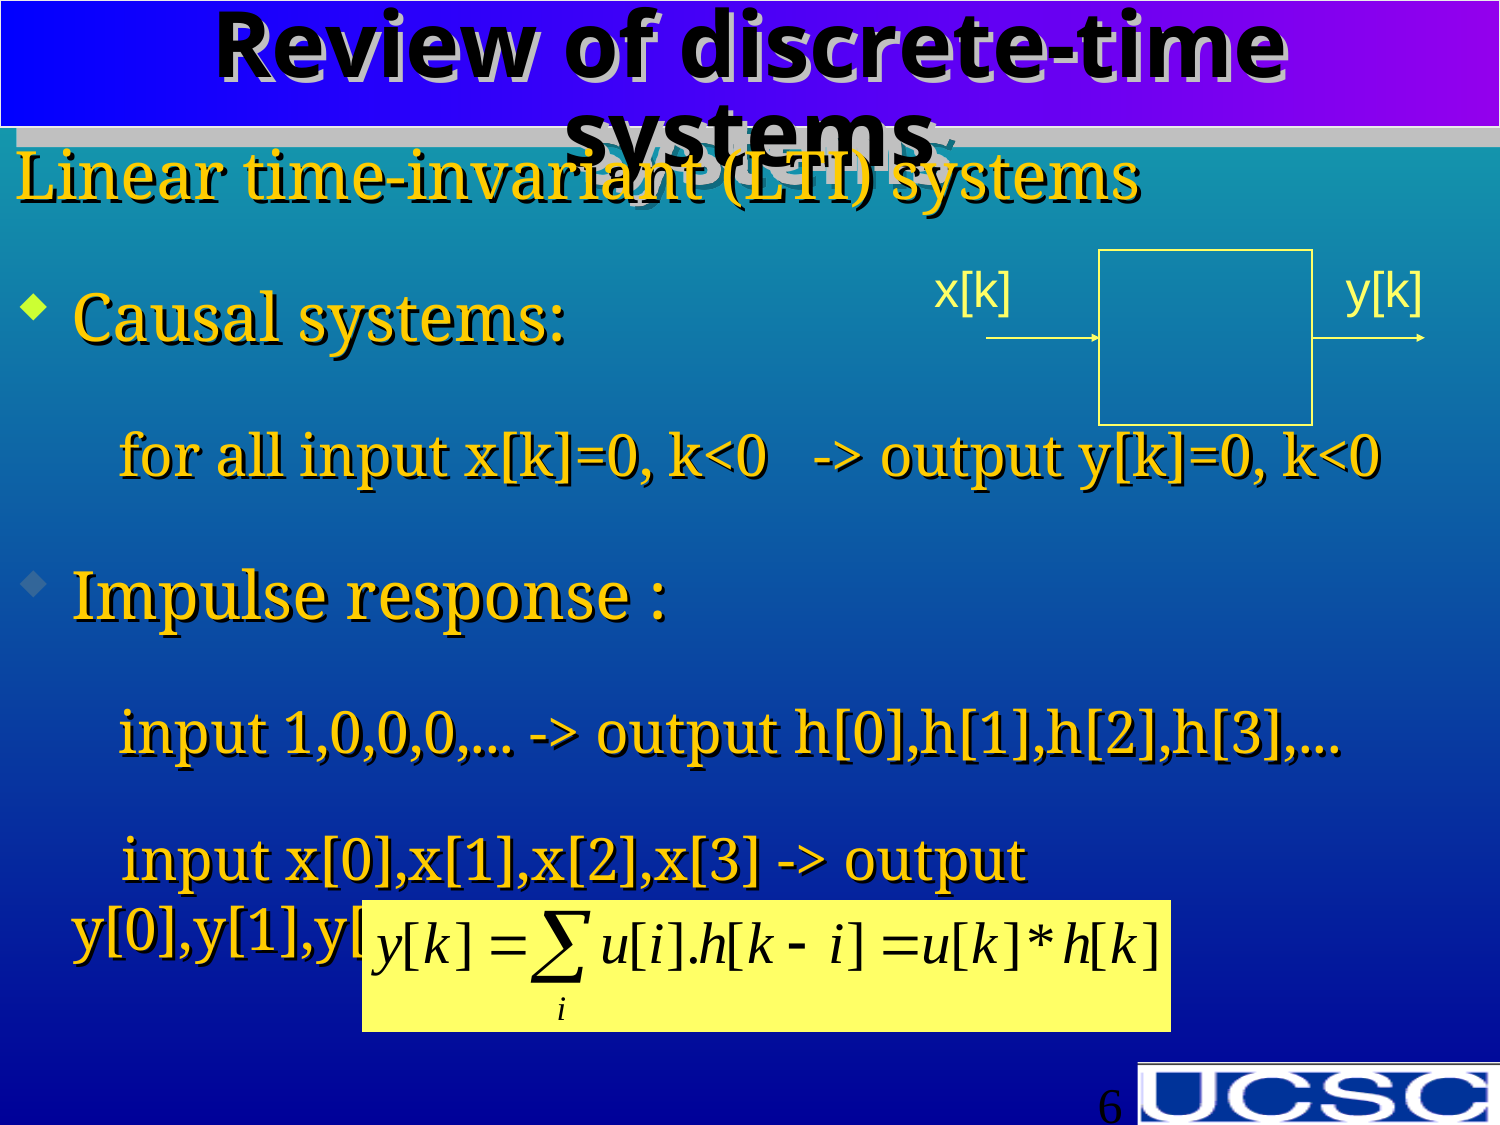

# Review of discrete-time systems
Linear time-invariant (LTI) systems
Causal systems:
 for all input x[k]=0, k<0 -> output y[k]=0, k<0
Impulse response :
 input 1,0,0,0,... -> output h[0],h[1],h[2],h[3],...
 input x[0],x[1],x[2],x[3] -> output y[0],y[1],y[2],y[3],...
x[k]
y[k]
6